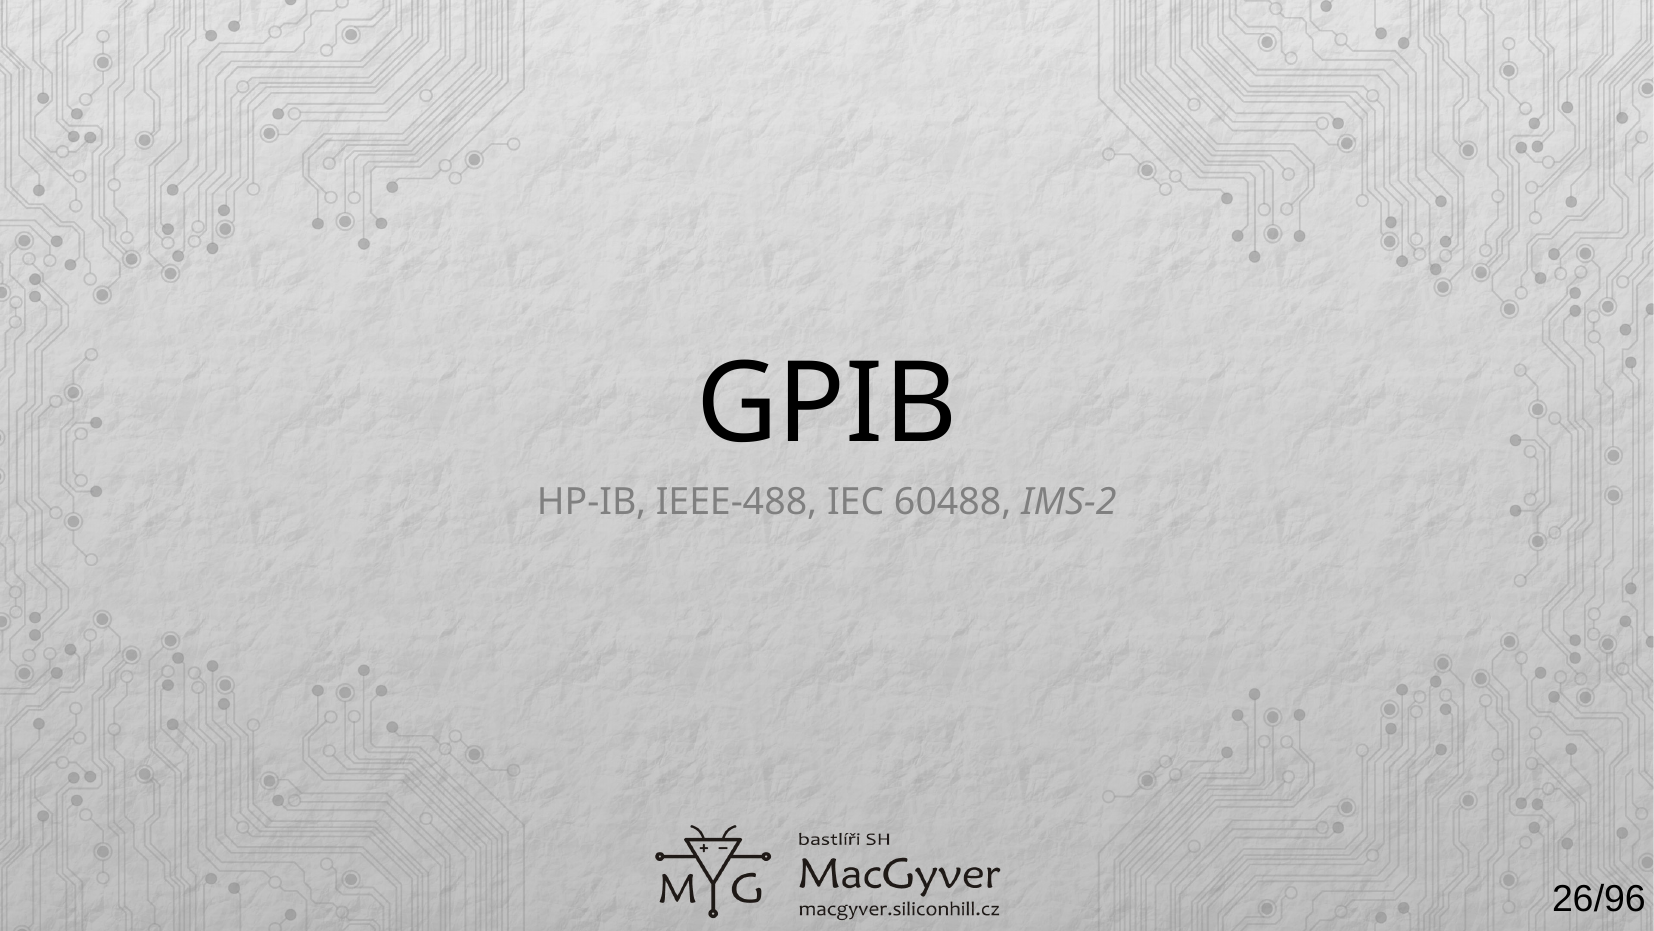

# GPIB
HP-IB, IEEE-488, IEC 60488, IMS-2